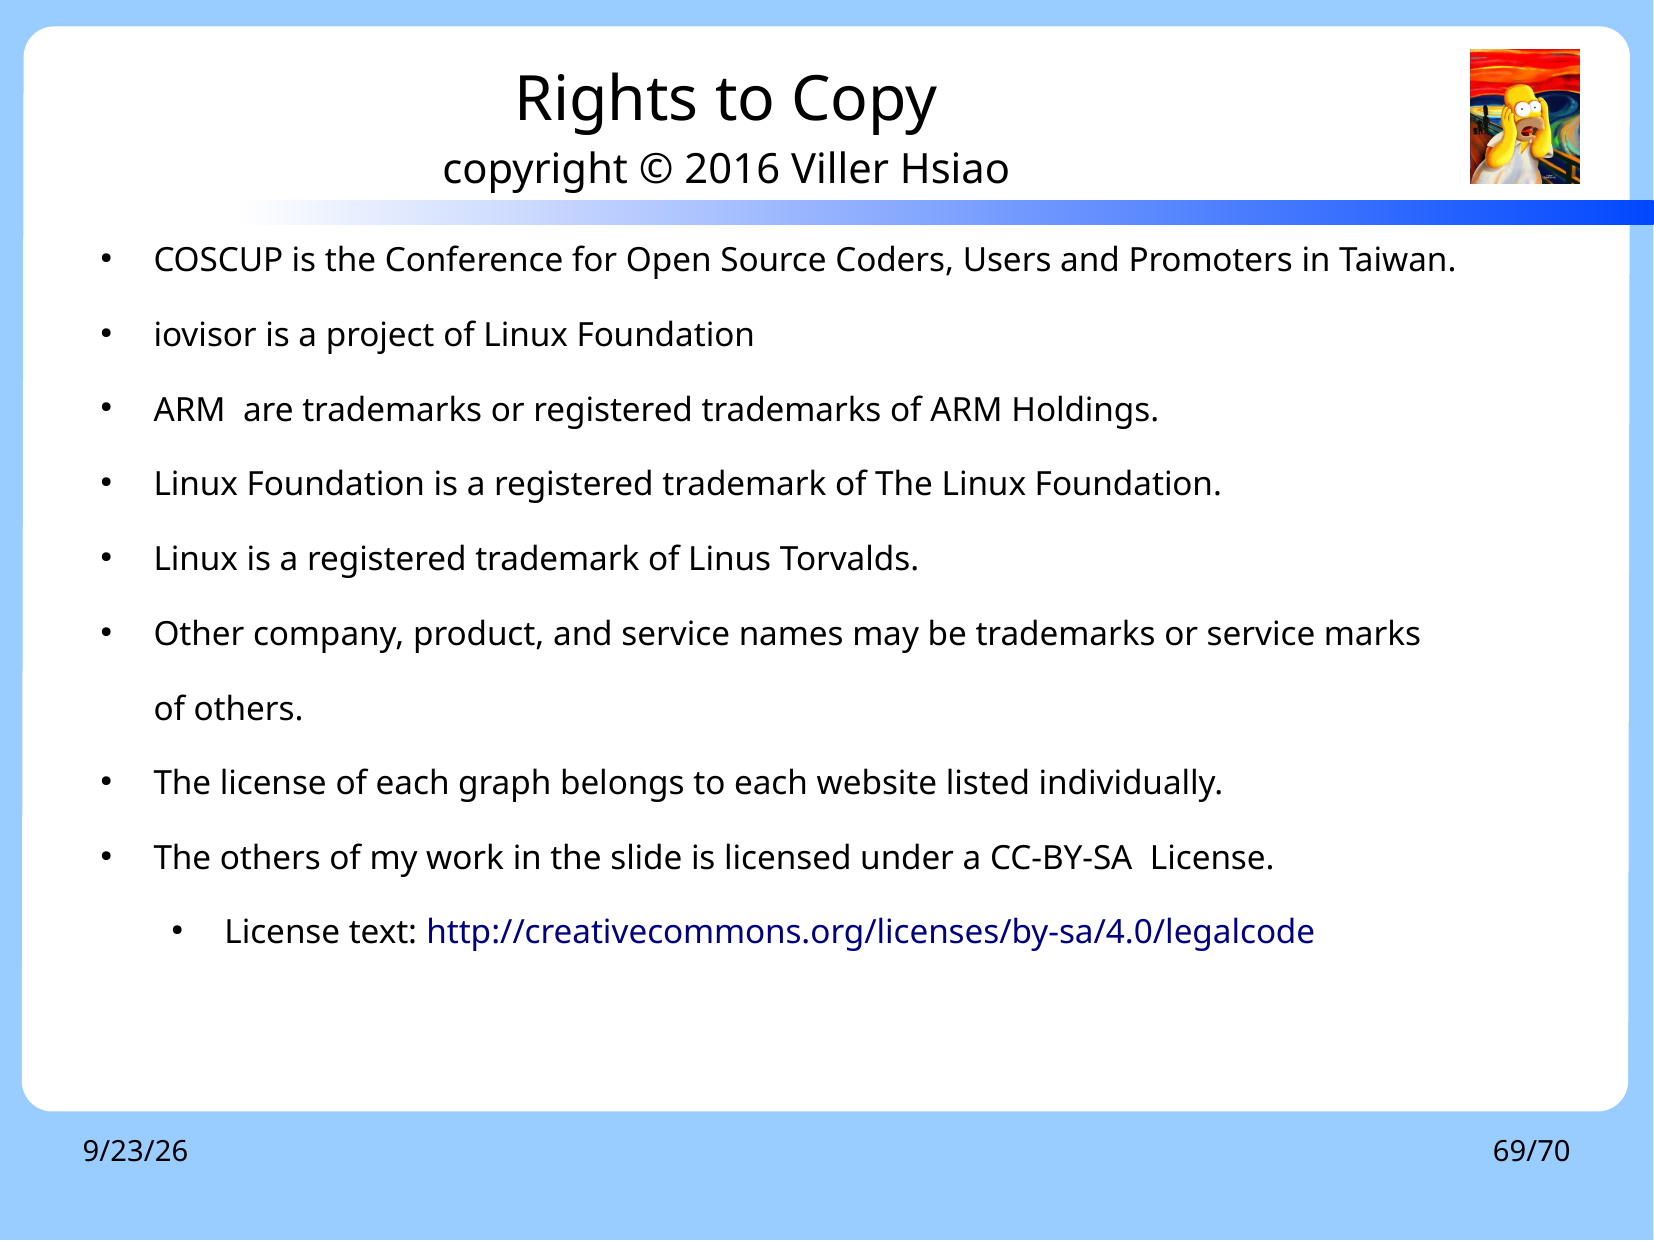

Rights to Copy
copyright © 2016 Viller Hsiao
# COSCUP is the Conference for Open Source Coders, Users and Promoters in Taiwan.
iovisor is a project of Linux Foundation
ARM are trademarks or registered trademarks of ARM Holdings.
Linux Foundation is a registered trademark of The Linux Foundation.
Linux is a registered trademark of Linus Torvalds.
Other company, product, and service names may be trademarks or service marks
of others.
The license of each graph belongs to each website listed individually.
The others of my work in the slide is licensed under a CC-BY-SA License.
License text: http://creativecommons.org/licenses/by-sa/4.0/legalcode
69